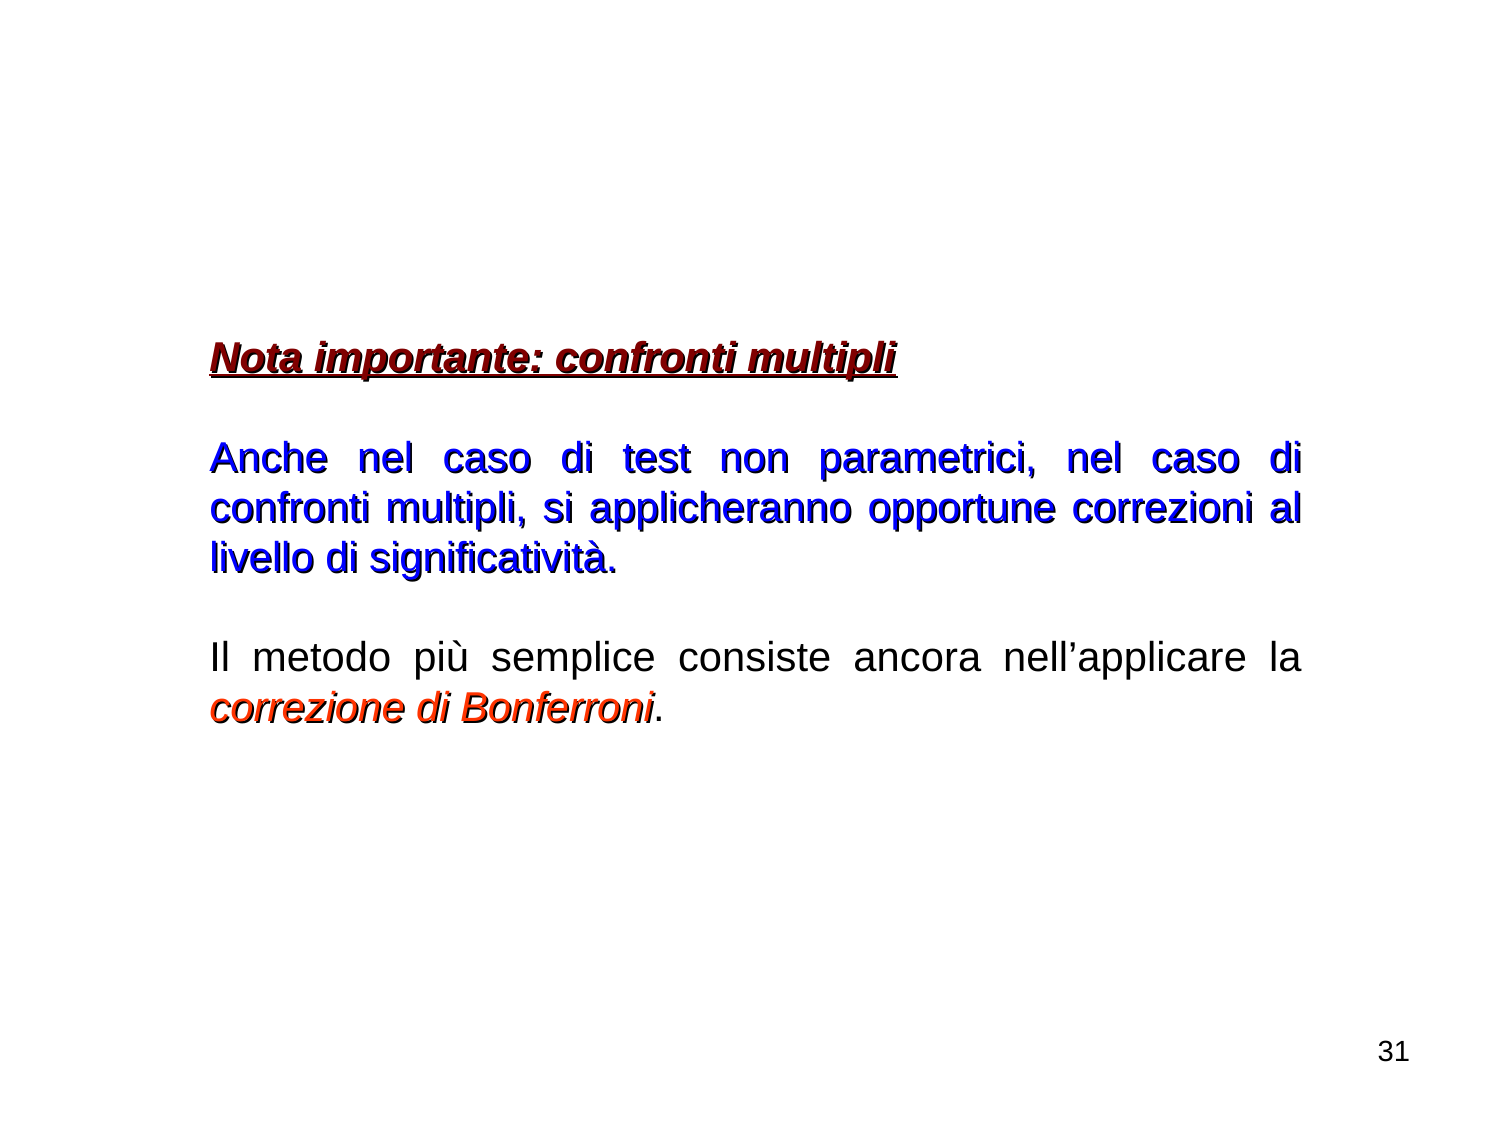

Nota importante: confronti multipli
Anche nel caso di test non parametrici, nel caso di confronti multipli, si applicheranno opportune correzioni al livello di significatività.
Il metodo più semplice consiste ancora nell’applicare la correzione di Bonferroni.